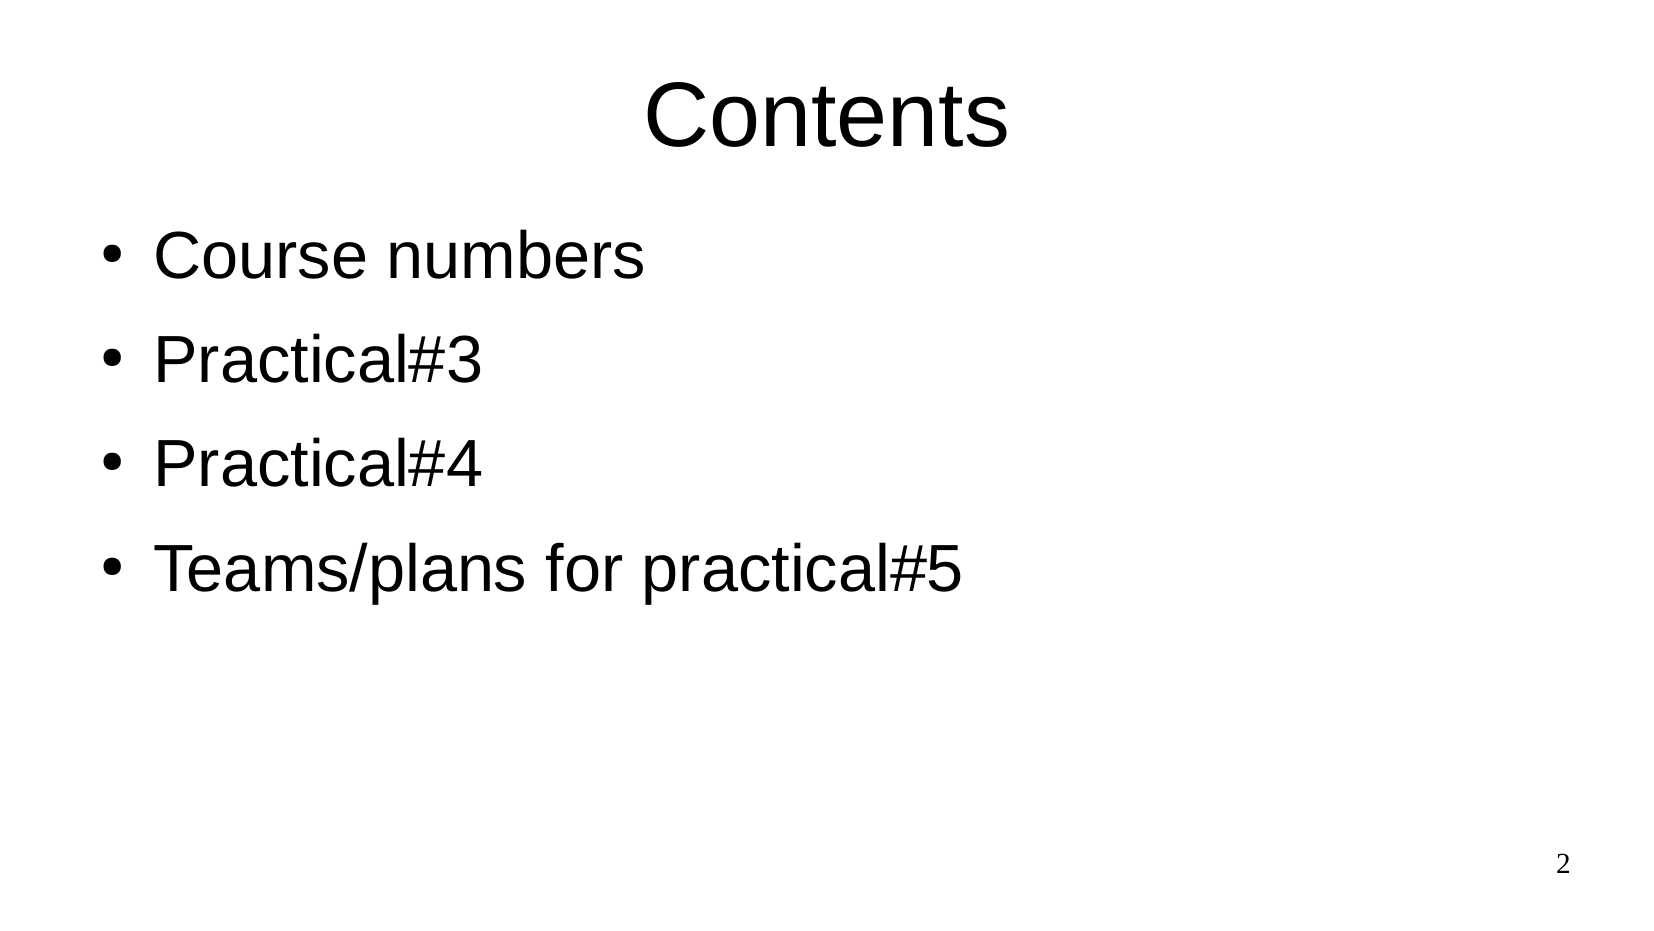

# Contents
Course numbers
Practical#3
Practical#4
Teams/plans for practical#5
2